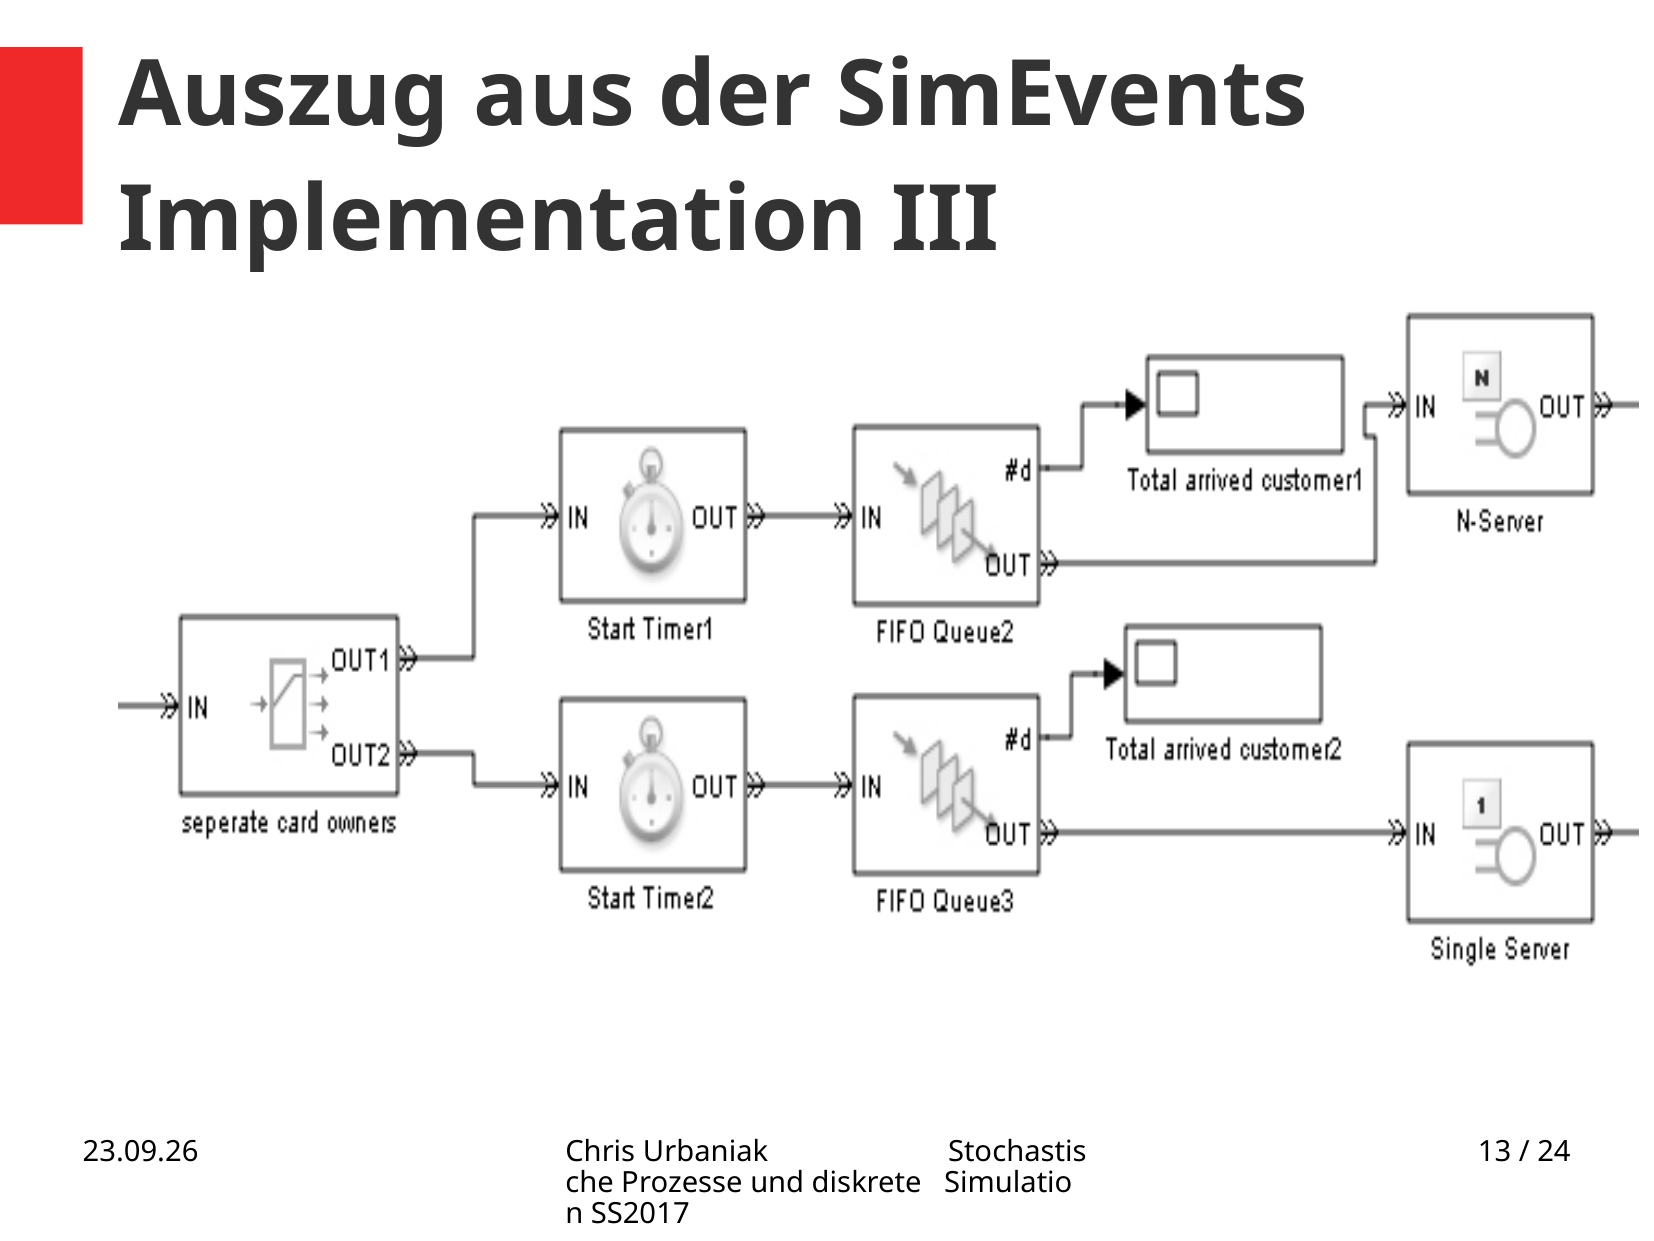

# Auszug aus der SimEvents Implementation III
Chris Urbaniak Stochastische Prozesse und diskrete Simulation SS2017
13